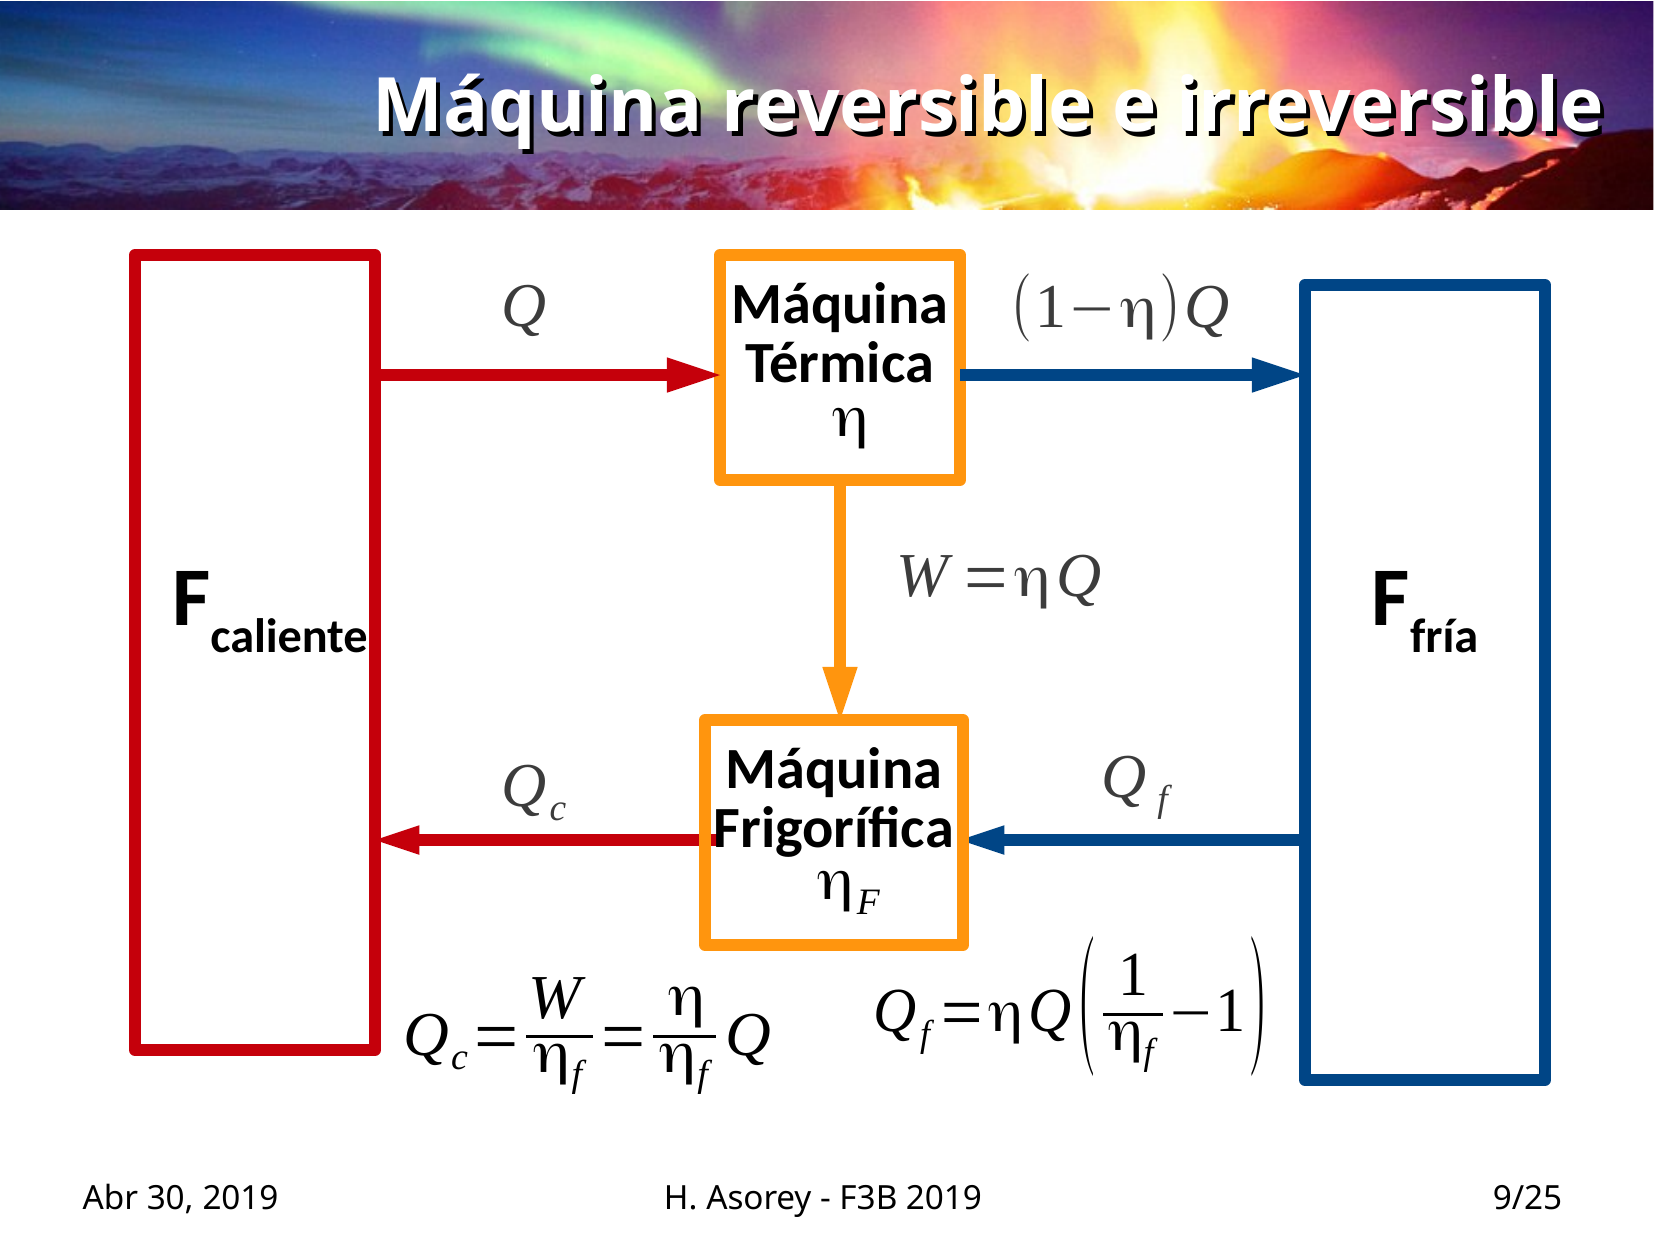

# Máquina reversible e irreversible
Máquina
Térmica
Fcaliente
Ffría
Máquina
Frigorífica
Abr 30, 2019
H. Asorey - F3B 2019
9